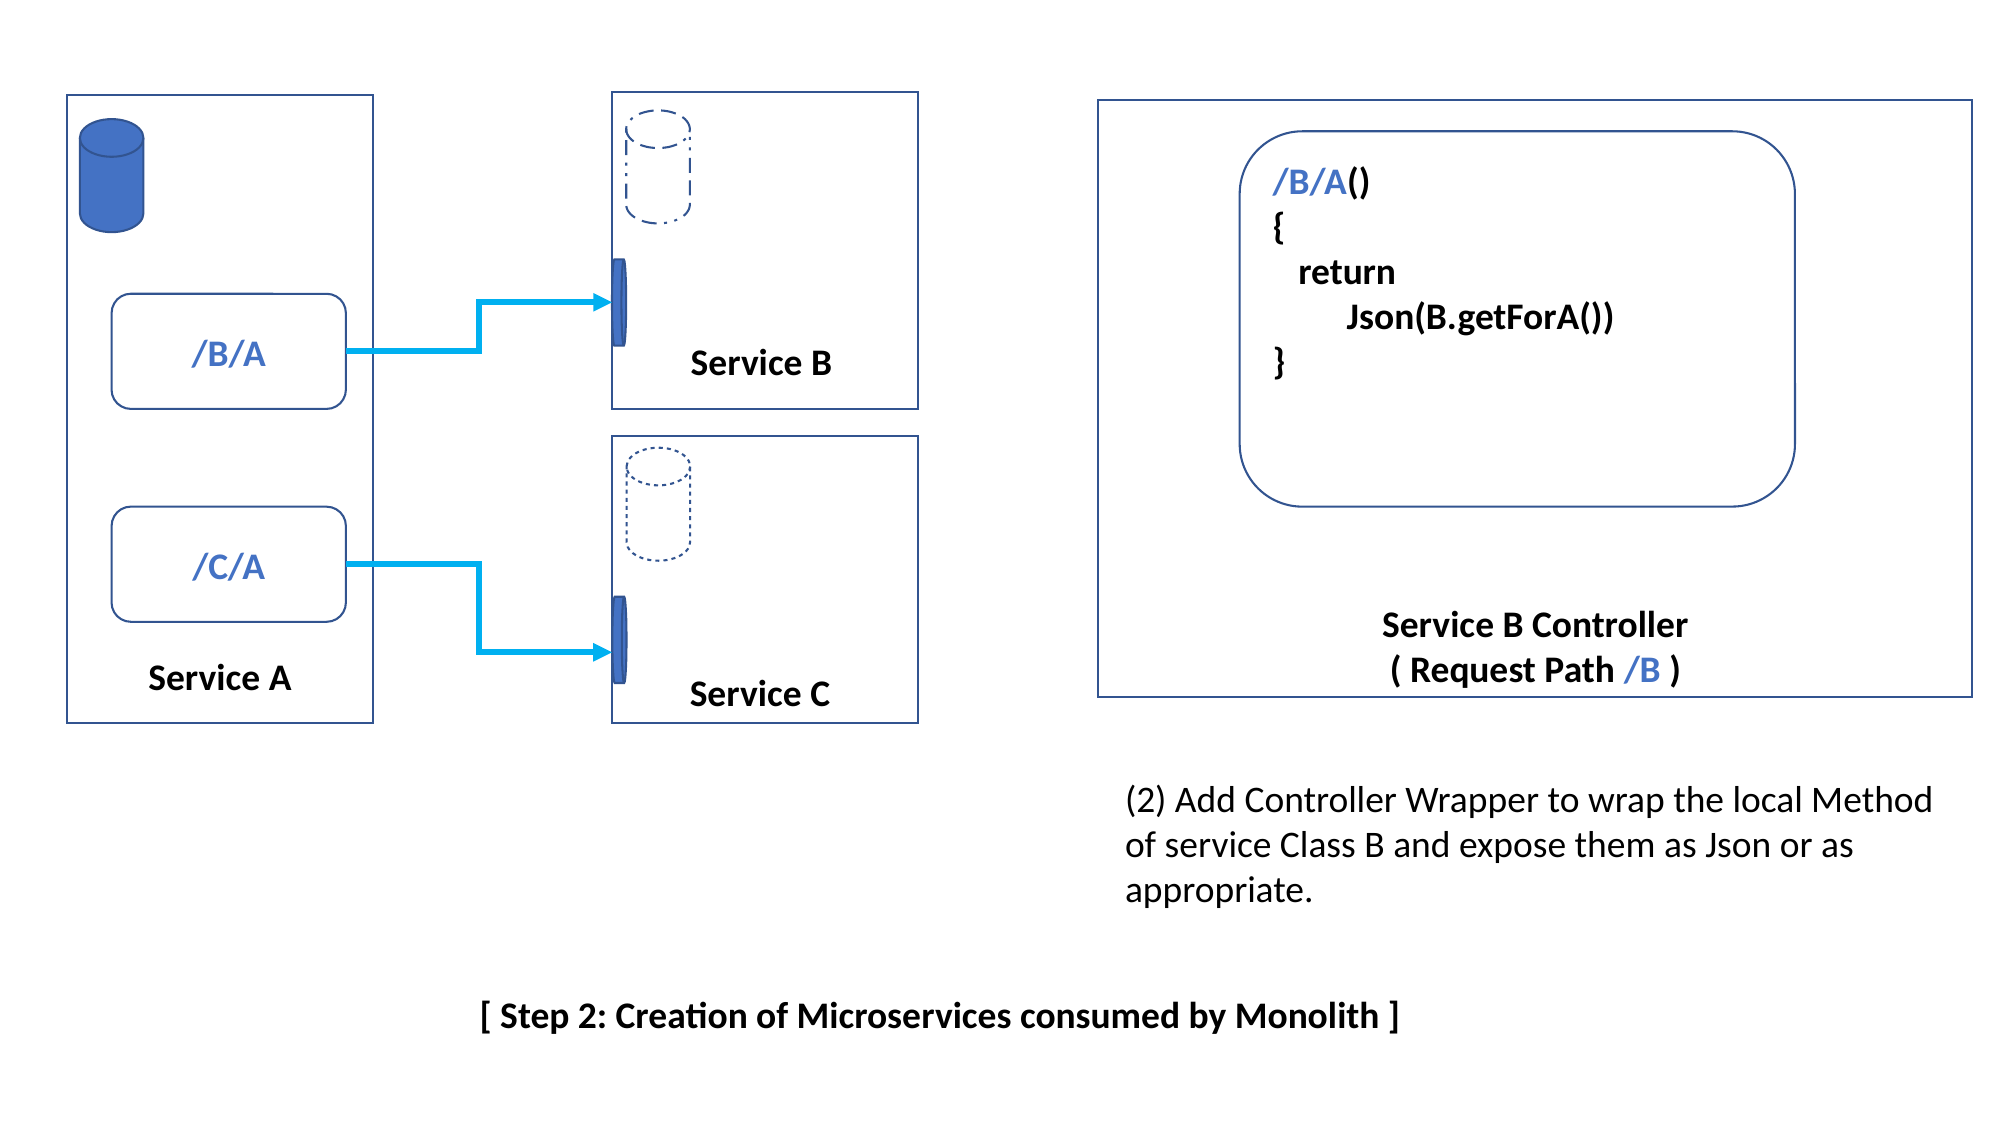

Monolith Application Architecture
Monolith Application Architecture
/B/A
Service B
Monolith Application Architecture
/C/A
Service A
Service C
Service B Controller
( Request Path /B )
/B/A()
{
 return
	Json(B.getForA())
}
(2) Add Controller Wrapper to wrap the local Method of service Class B and expose them as Json or as appropriate.
[ Step 2: Creation of Microservices consumed by Monolith ]